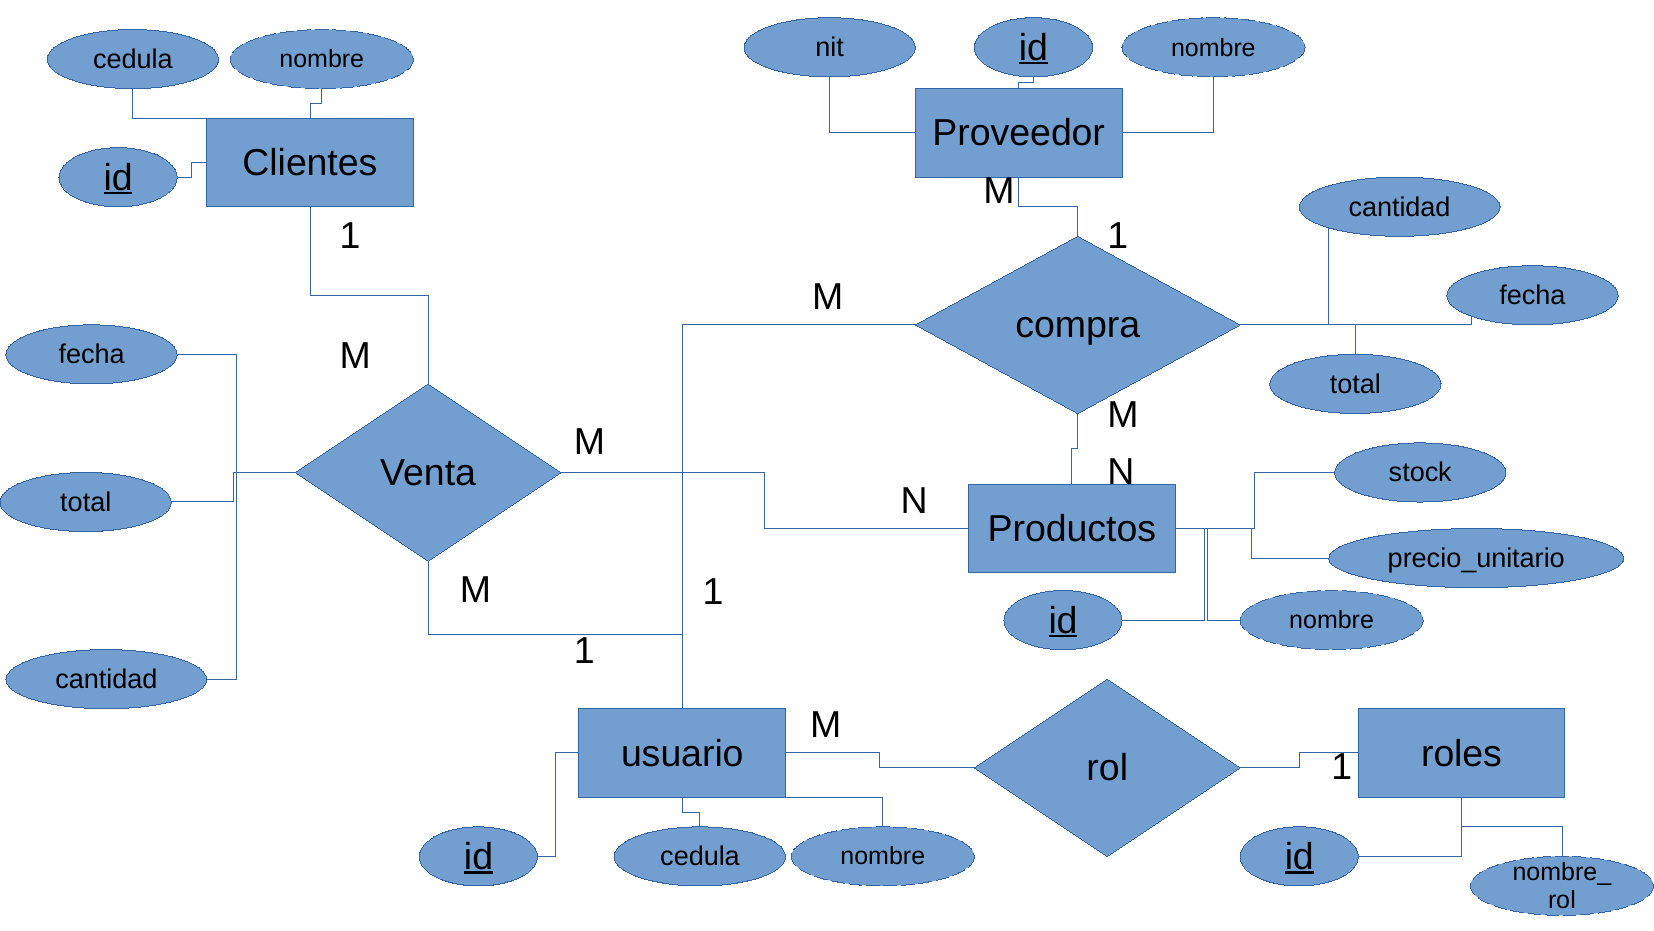

nit
id
nombre
cedula
nombre
Proveedor
Clientes
id
M
cantidad
1
1
compra
fecha
M
fecha
M
total
Venta
M
M
N
stock
N
total
Productos
precio_unitario
M
1
id
nombre
1
cantidad
rol
M
usuario
roles
1
id
id
cedula
nombre
nombre_rol